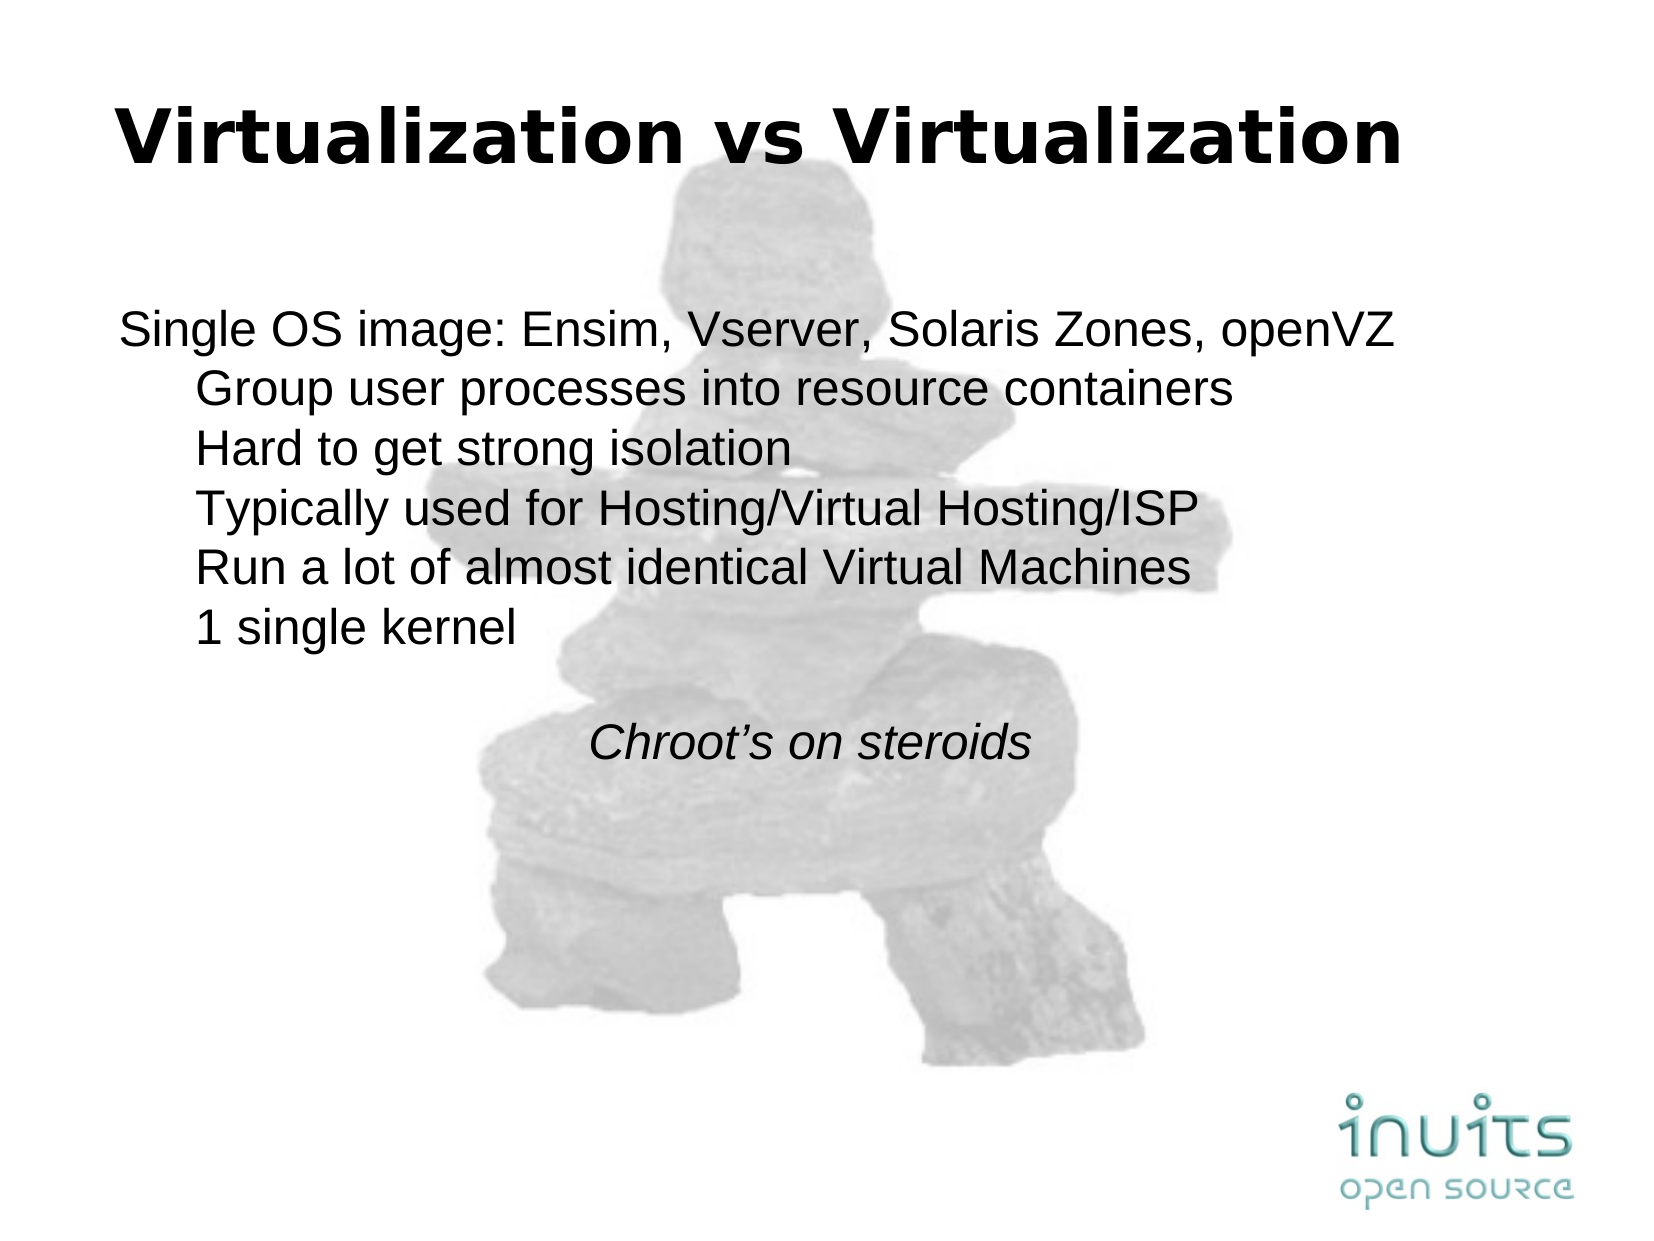

Virtualization vs Virtualization
# Single OS image: Ensim, Vserver, Solaris Zones, openVZ
Group user processes into resource containers
Hard to get strong isolation
Typically used for Hosting/Virtual Hosting/ISP
Run a lot of almost identical Virtual Machines
1 single kernel
Chroot’s on steroids